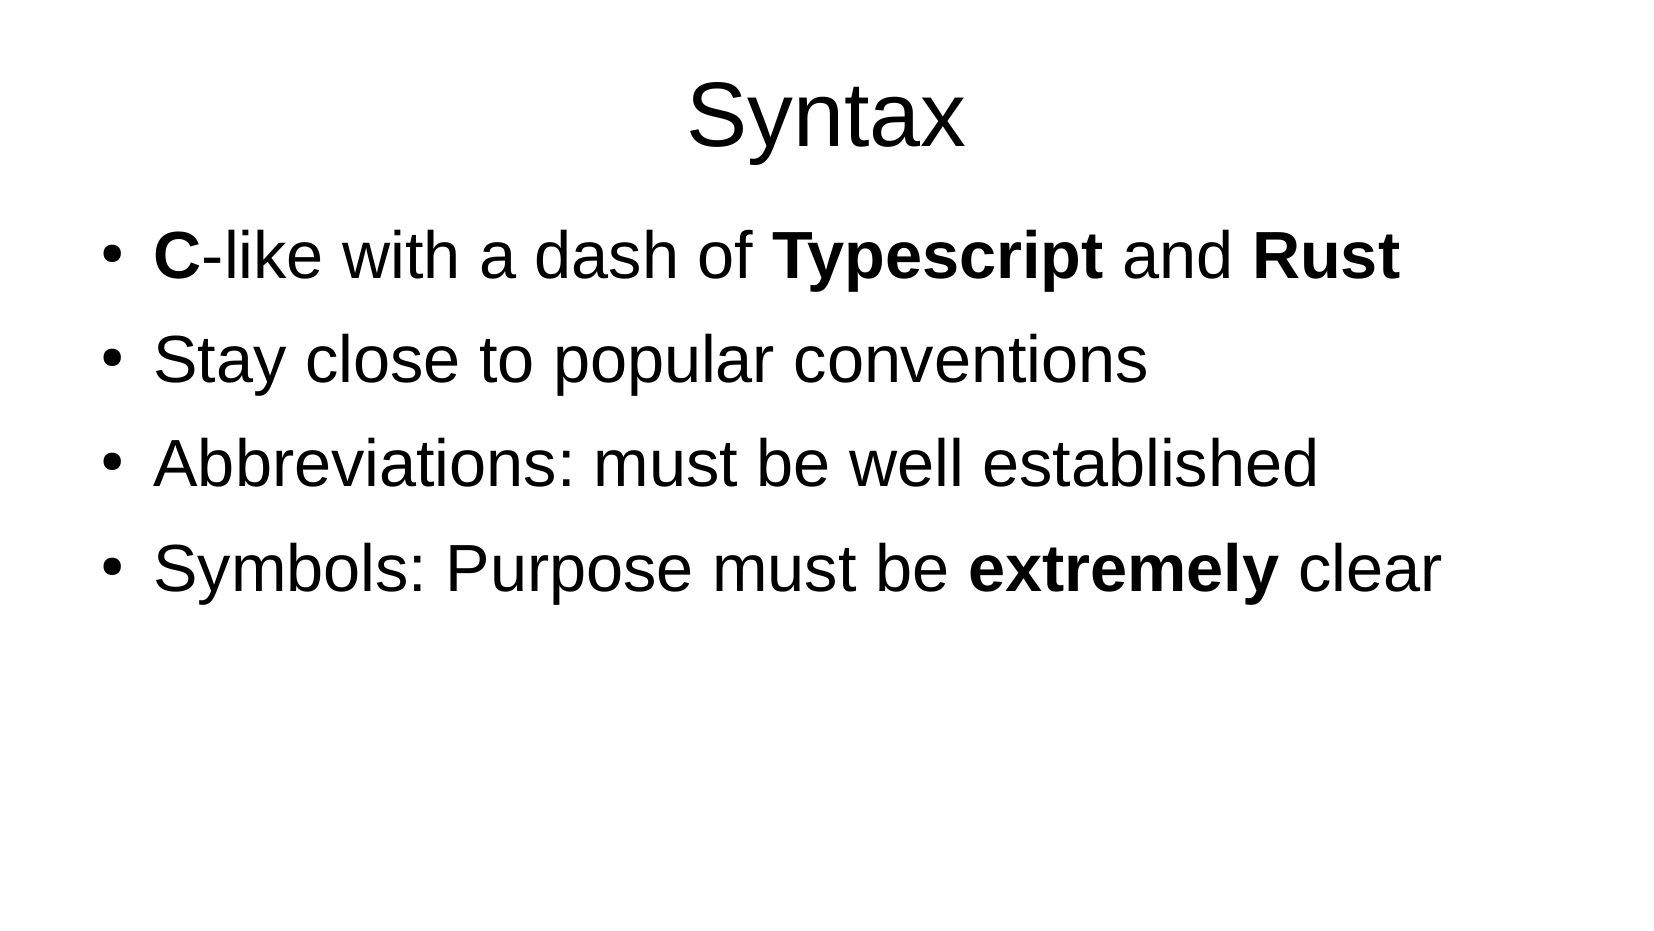

# Syntax
C-like with a dash of Typescript and Rust
Stay close to popular conventions
Abbreviations: must be well established
Symbols: Purpose must be extremely clear